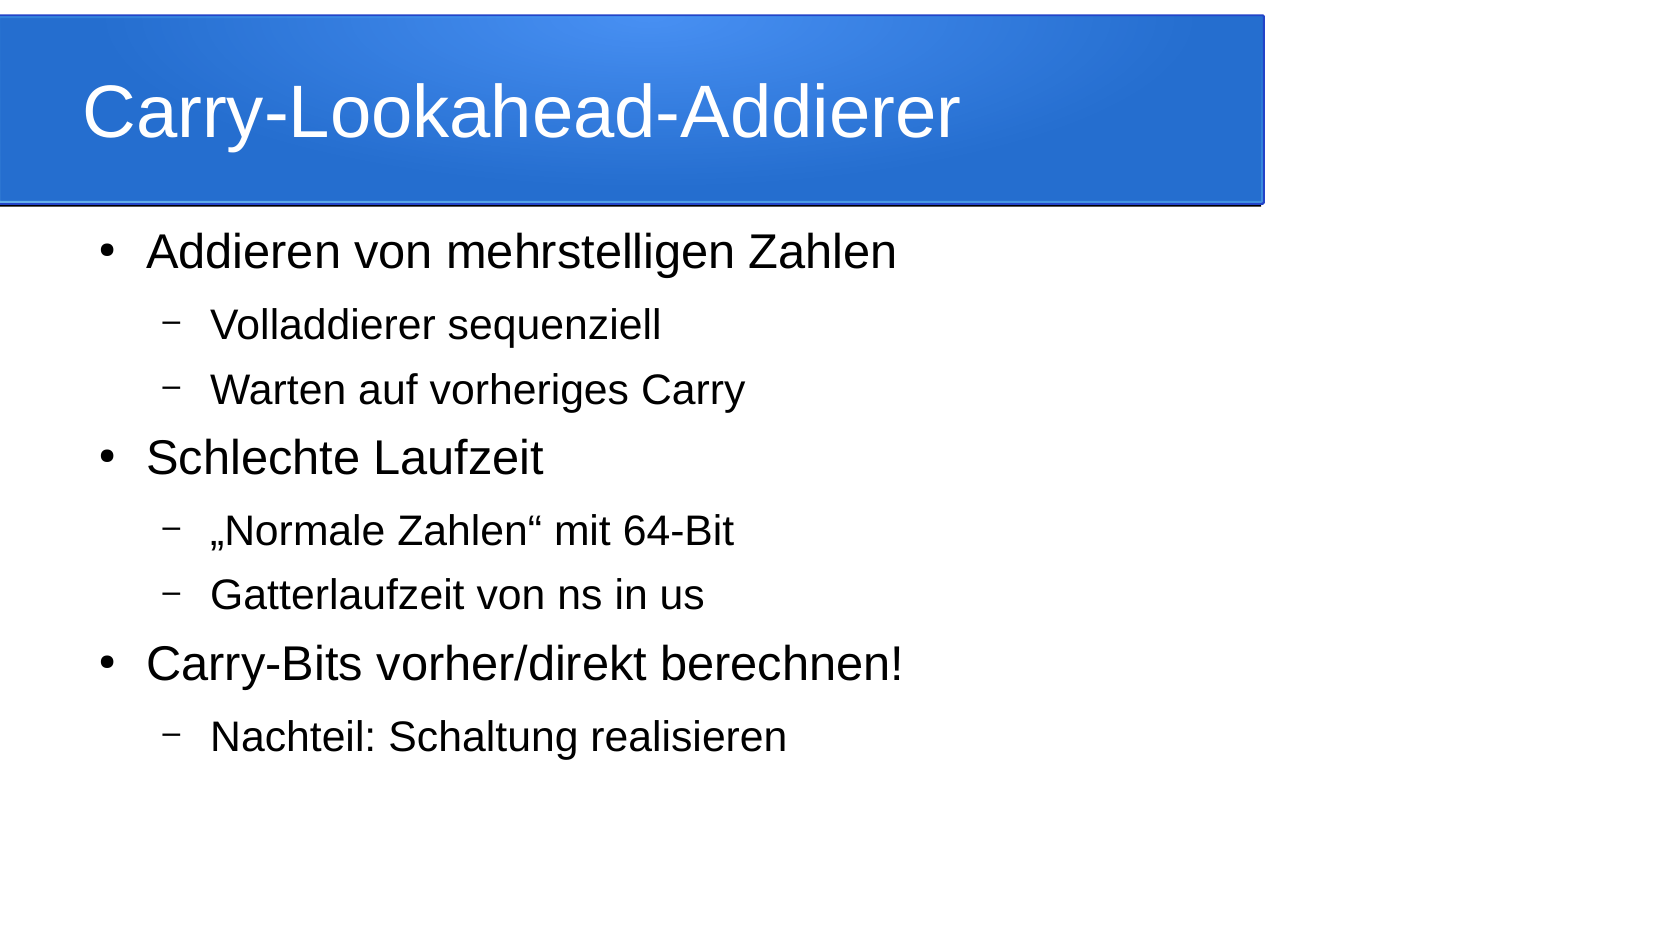

# Carry-Lookahead-Addierer
Addieren von mehrstelligen Zahlen
Volladdierer sequenziell
Warten auf vorheriges Carry
Schlechte Laufzeit
„Normale Zahlen“ mit 64-Bit
Gatterlaufzeit von ns in us
Carry-Bits vorher/direkt berechnen!
Nachteil: Schaltung realisieren